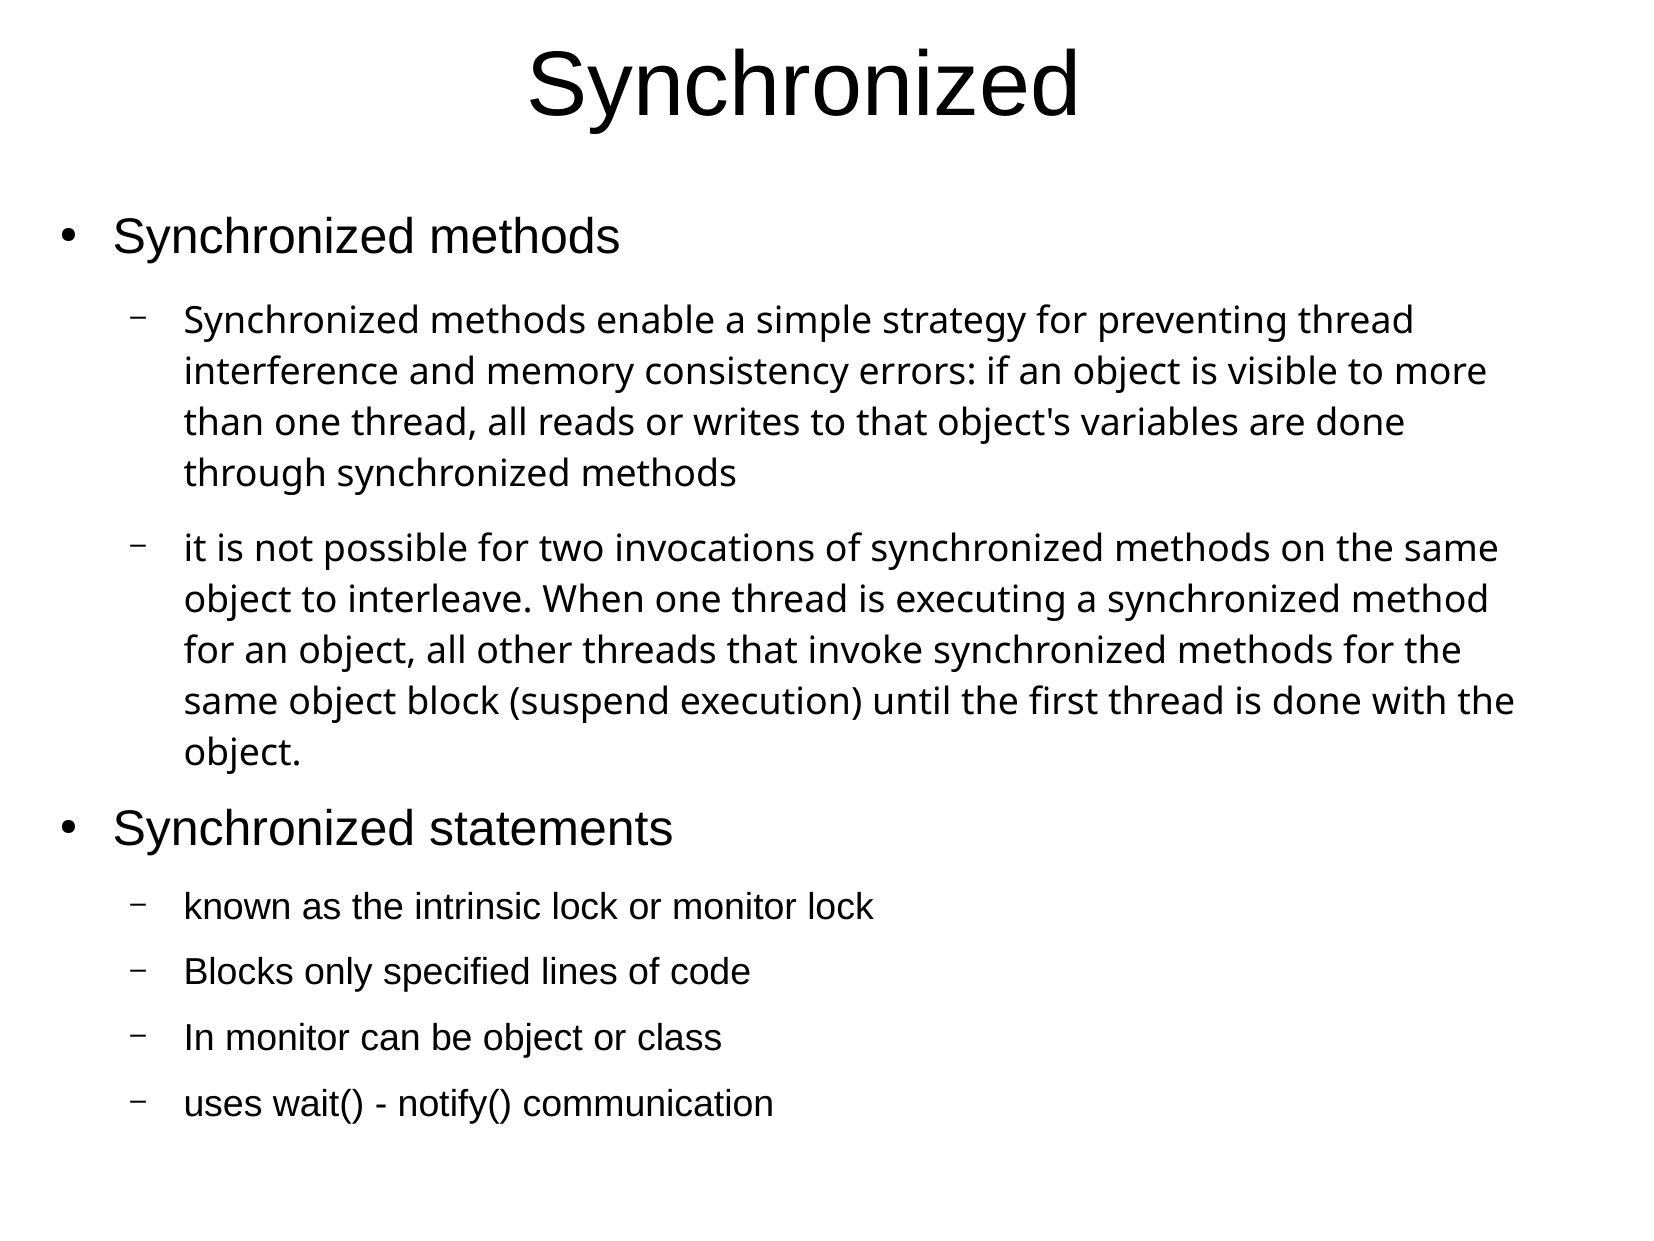

# Synchronized
Synchronized methods
Synchronized methods enable a simple strategy for preventing thread interference and memory consistency errors: if an object is visible to more than one thread, all reads or writes to that object's variables are done through synchronized methods
it is not possible for two invocations of synchronized methods on the same object to interleave. When one thread is executing a synchronized method for an object, all other threads that invoke synchronized methods for the same object block (suspend execution) until the first thread is done with the object.
Synchronized statements
known as the intrinsic lock or monitor lock
Blocks only specified lines of code
In monitor can be object or class
uses wait() - notify() communication